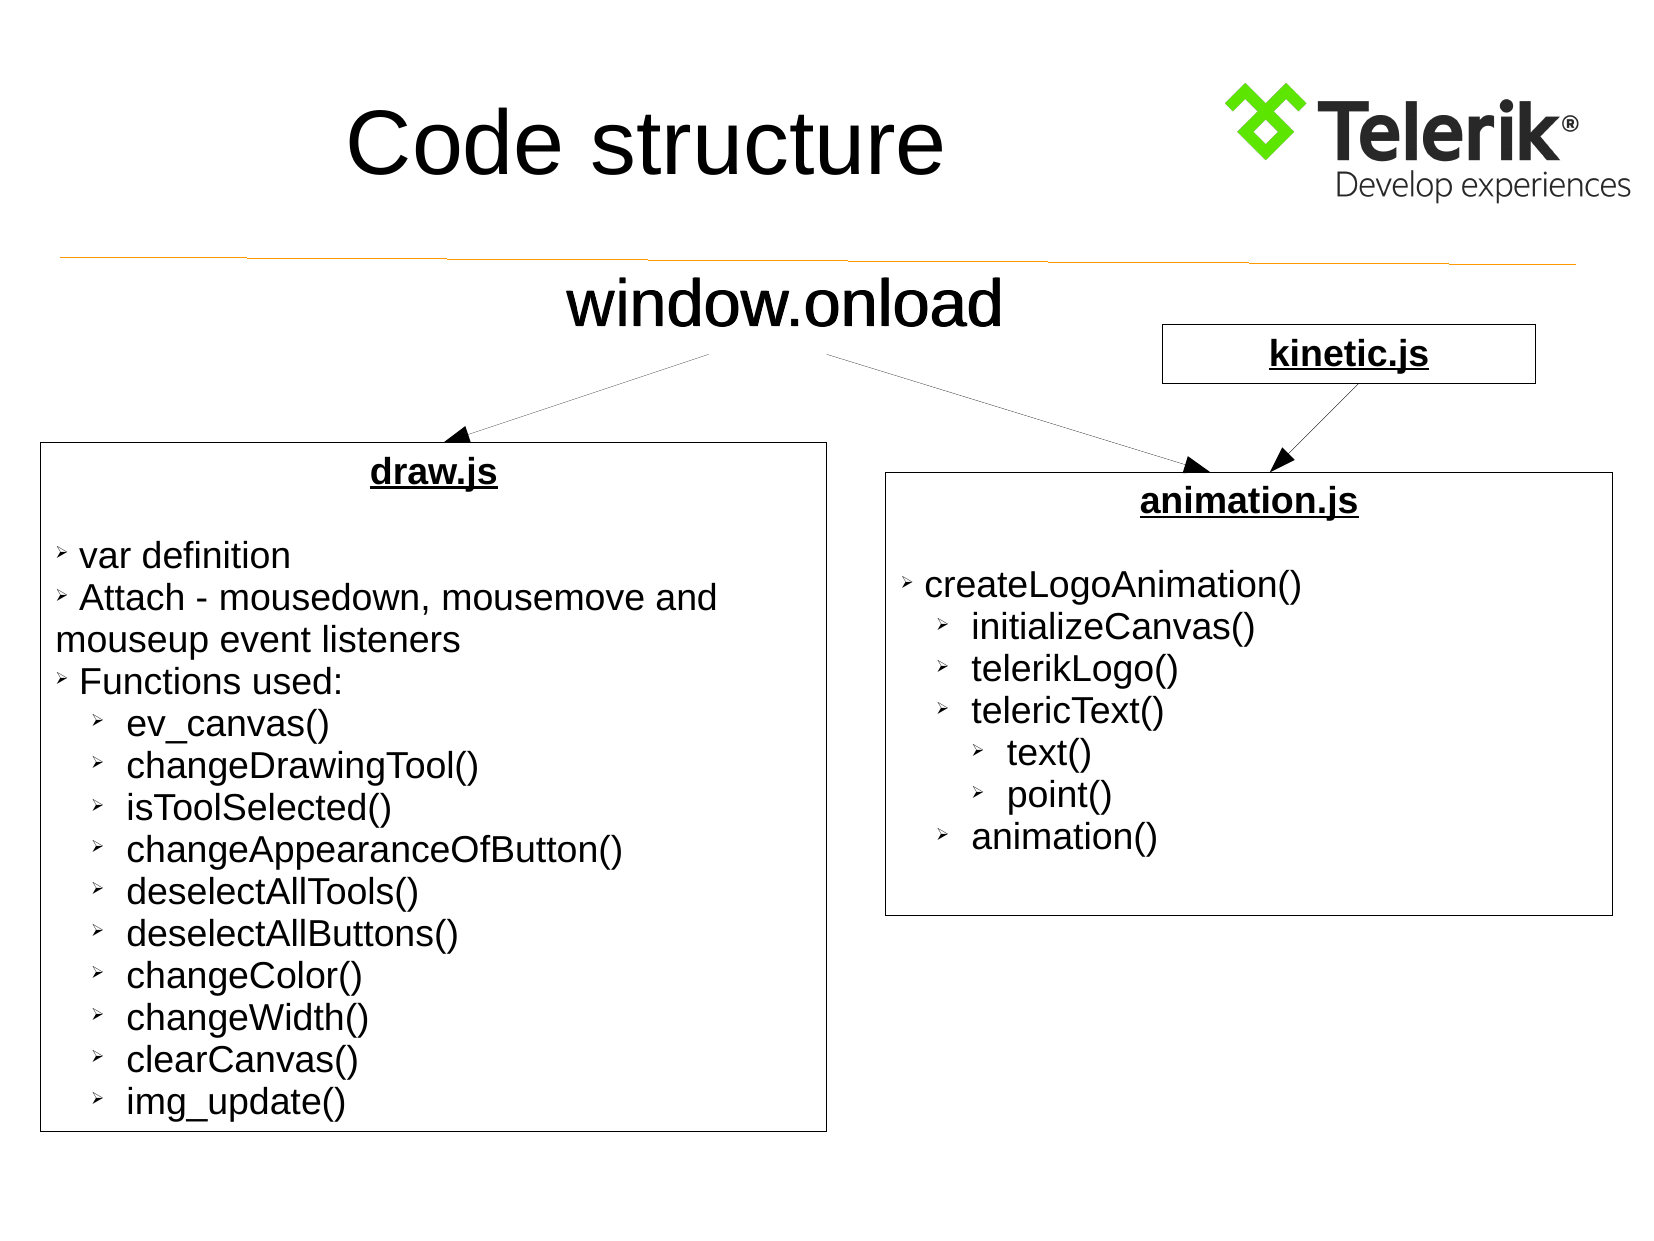

# Code structure
window.onload
kinetic.js
draw.js
 var definition
 Attach - mousedown, mousemove and mouseup event listeners
 Functions used:
ev_canvas()
changeDrawingTool()
isToolSelected()
changeAppearanceOfButton()
deselectAllTools()
deselectAllButtons()
changeColor()
changeWidth()
clearCanvas()
img_update()
animation.js
 createLogoAnimation()
initializeCanvas()
telerikLogo()
telericText()
text()
point()
animation()